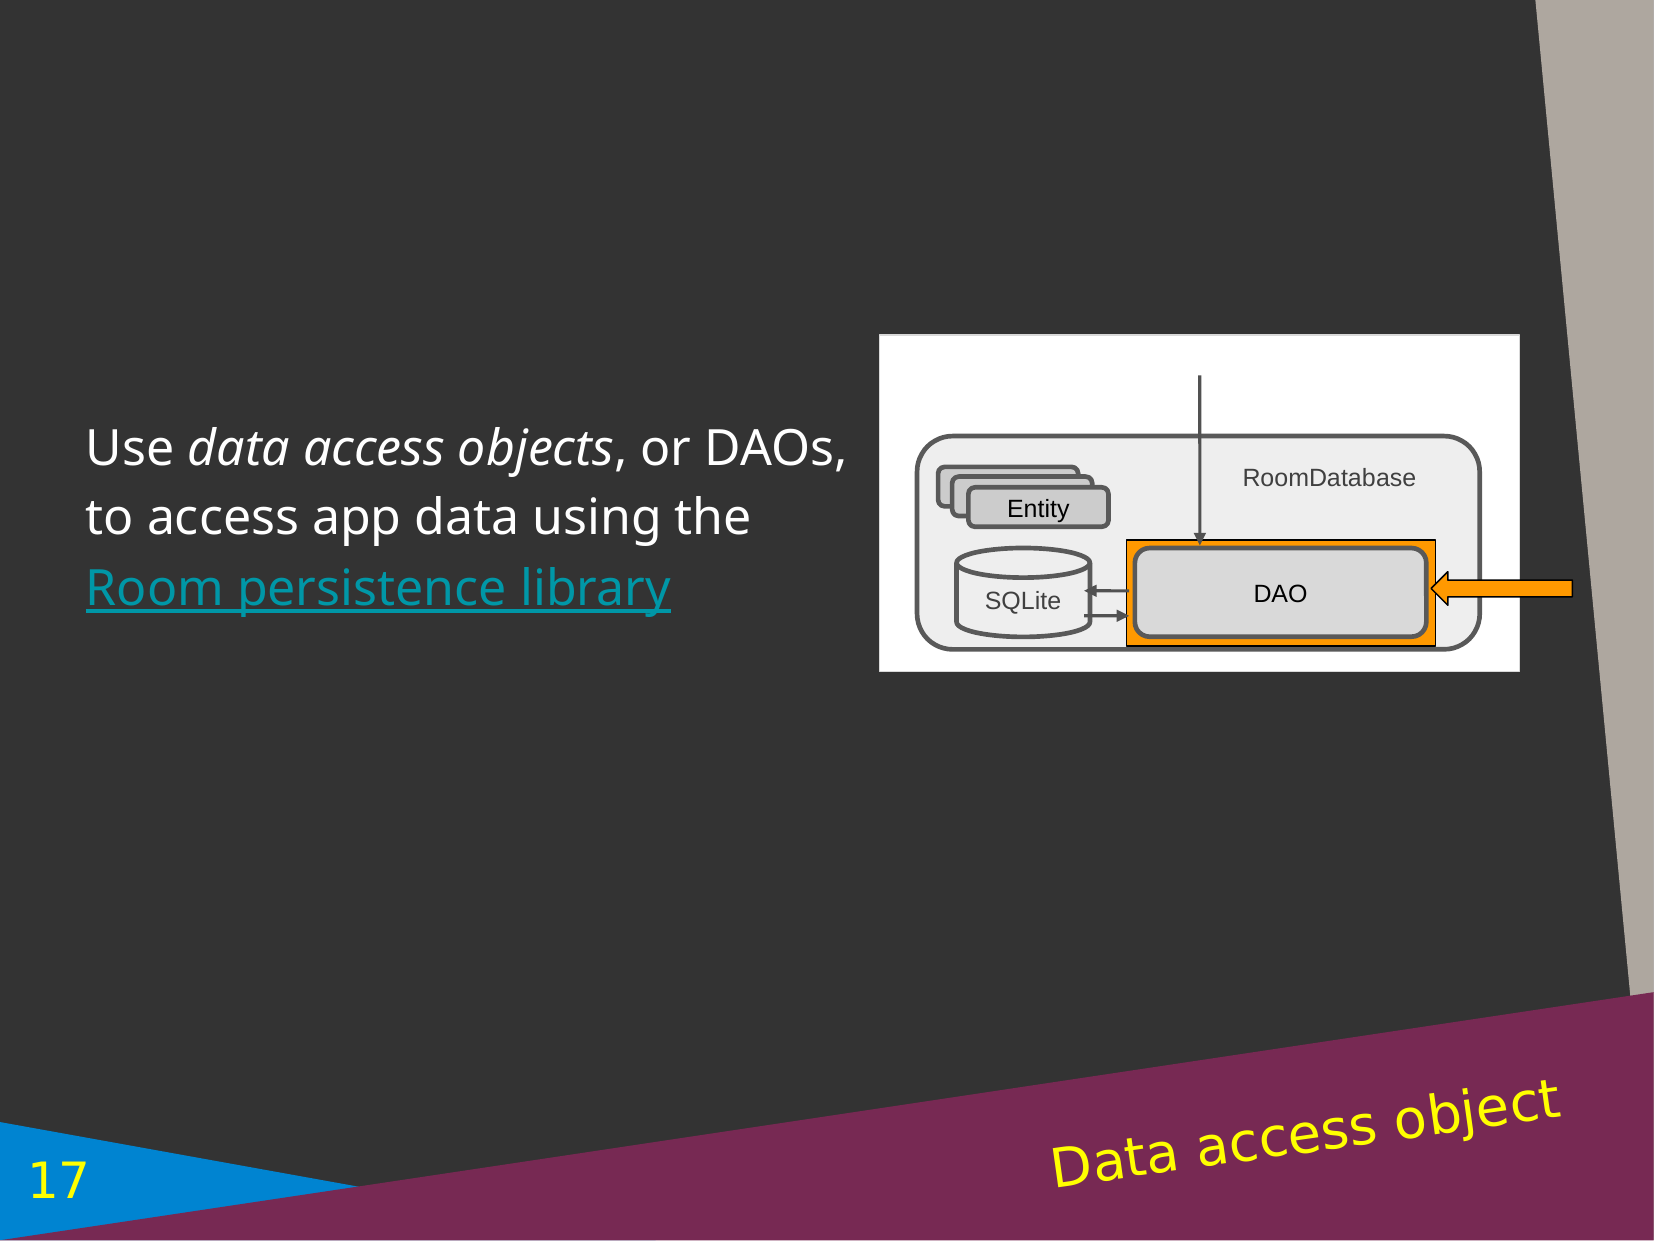

Use data access objects, or DAOs, to access app data using the Room persistence library
RoomDatabase
LiveData
LiveData
Entity
SQLite
DAO
# Data access object
17